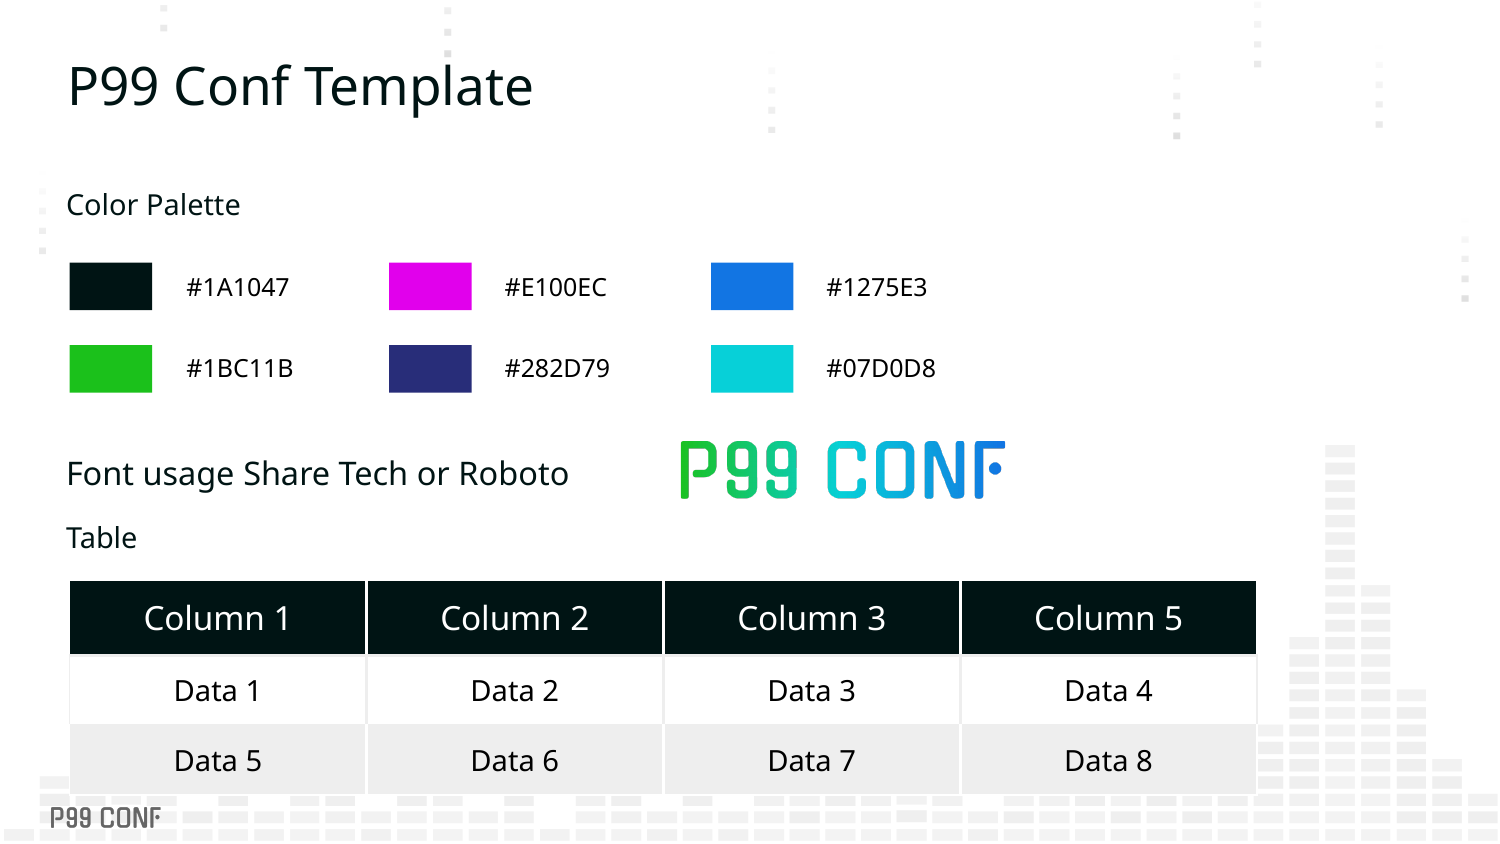

# P99 Conf Template
Color Palette
#1A1047
#E100EC
#1275E3
#1BC11B
#282D79
#07D0D8
Font usage Share Tech or Roboto
Table
| Column 1 | Column 2 | Column 3 | Column 5 |
| --- | --- | --- | --- |
| Data 1 | Data 2 | Data 3 | Data 4 |
| Data 5 | Data 6 | Data 7 | Data 8 |